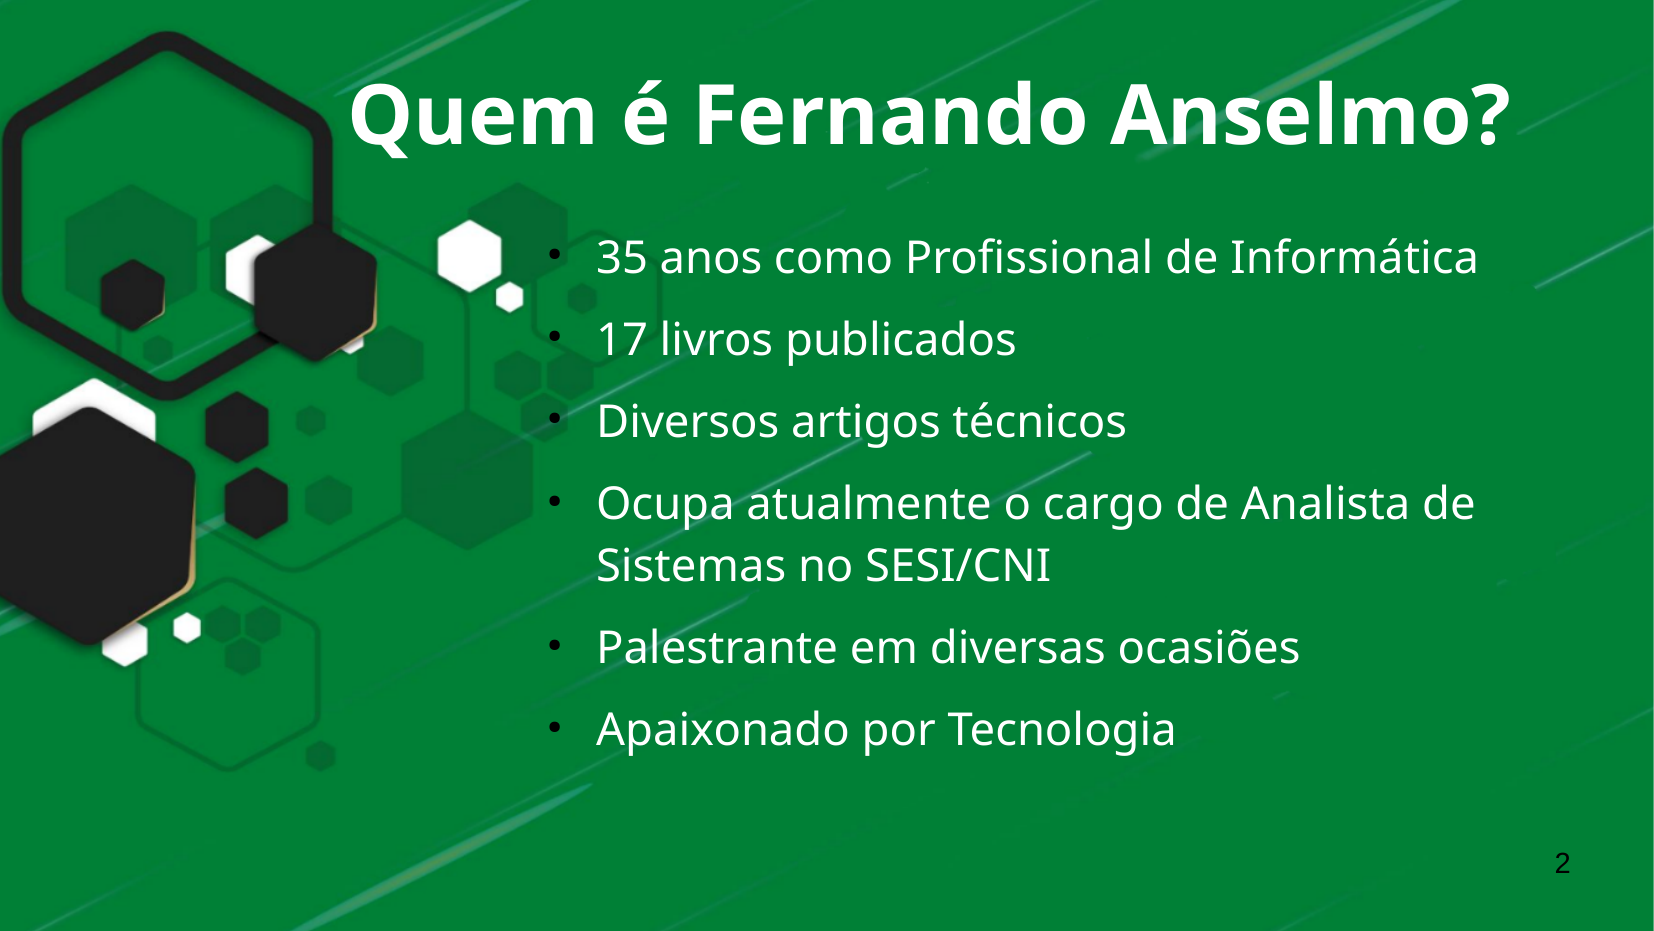

# Quem é Fernando Anselmo?
35 anos como Profissional de Informática
17 livros publicados
Diversos artigos técnicos
Ocupa atualmente o cargo de Analista de Sistemas no SESI/CNI
Palestrante em diversas ocasiões
Apaixonado por Tecnologia
2